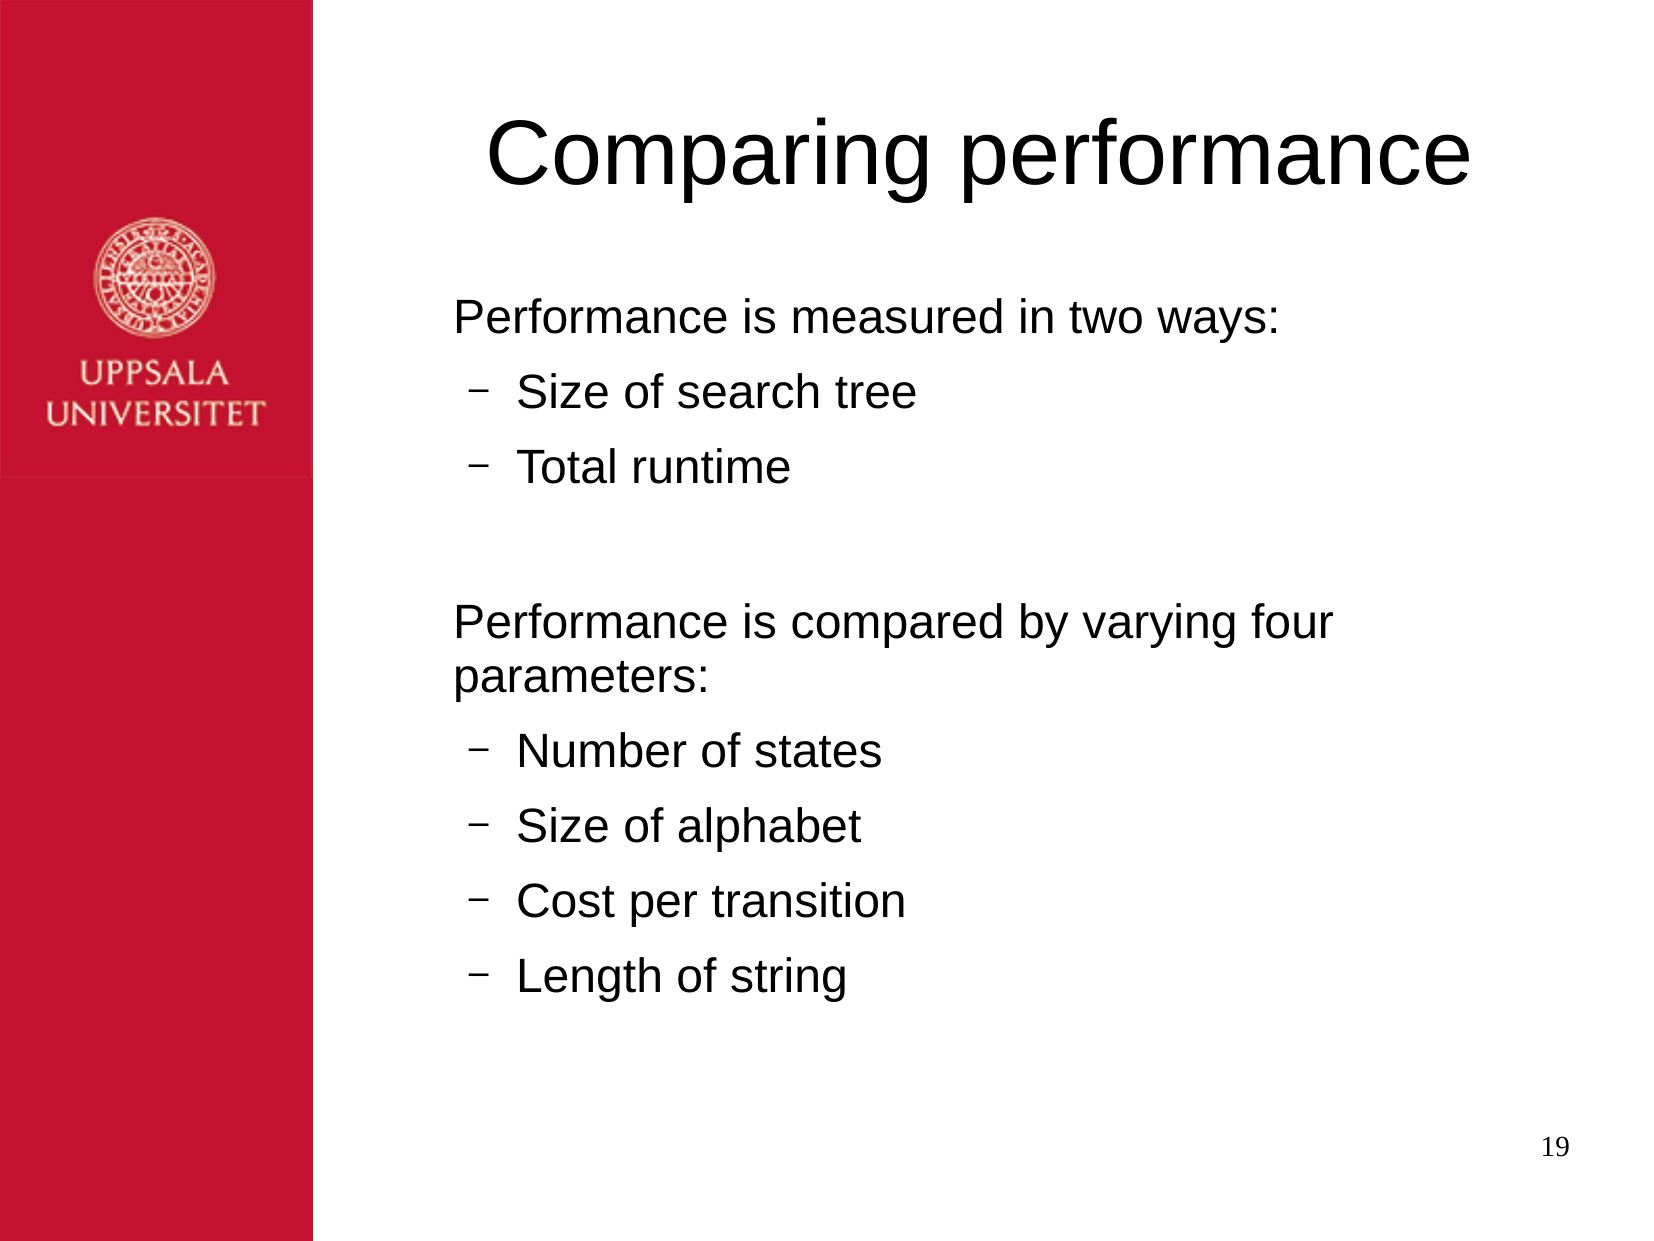

# Comparing performance
Performance is measured in two ways:
Size of search tree
Total runtime
Performance is compared by varying four parameters:
Number of states
Size of alphabet
Cost per transition
Length of string
19